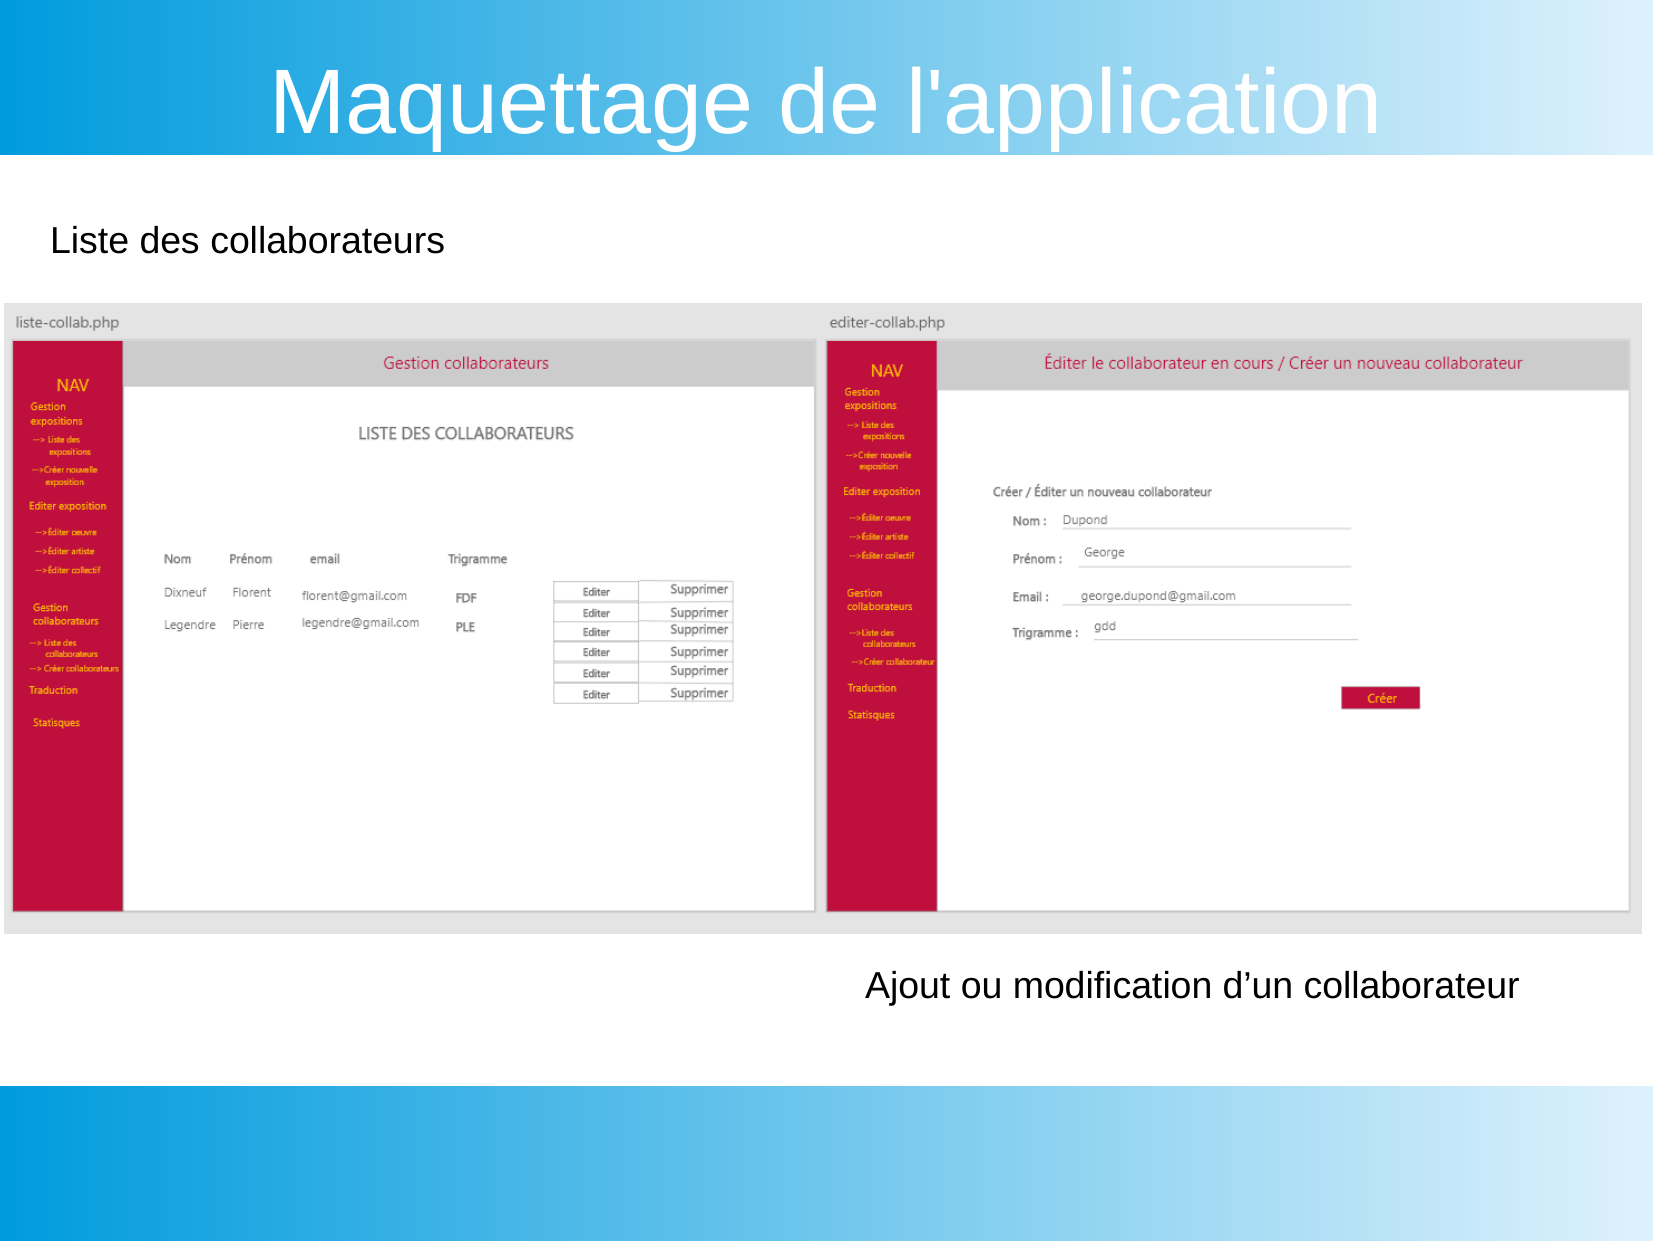

# Maquettage de l'application
Liste des collaborateurs
Ajout ou modification d’un collaborateur